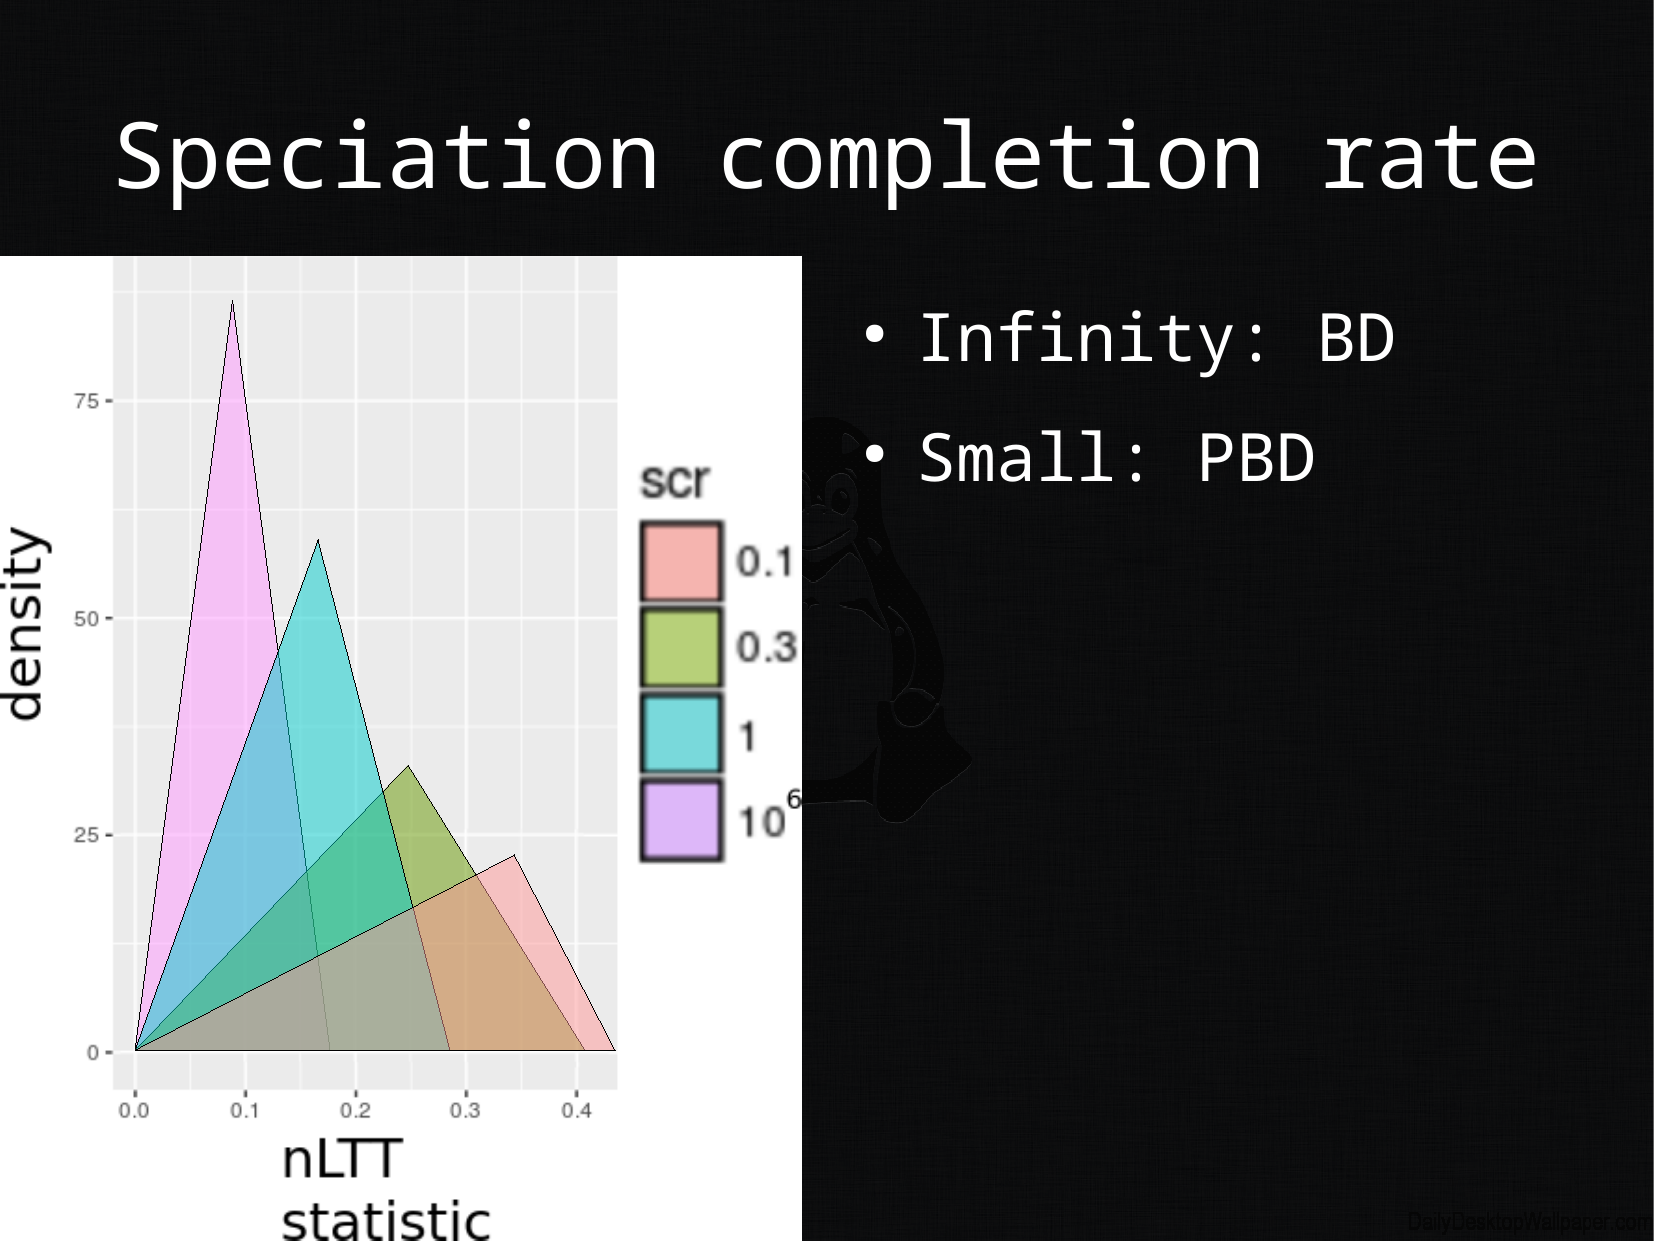

# Speciation completion rate
Infinity: BD
Small: PBD